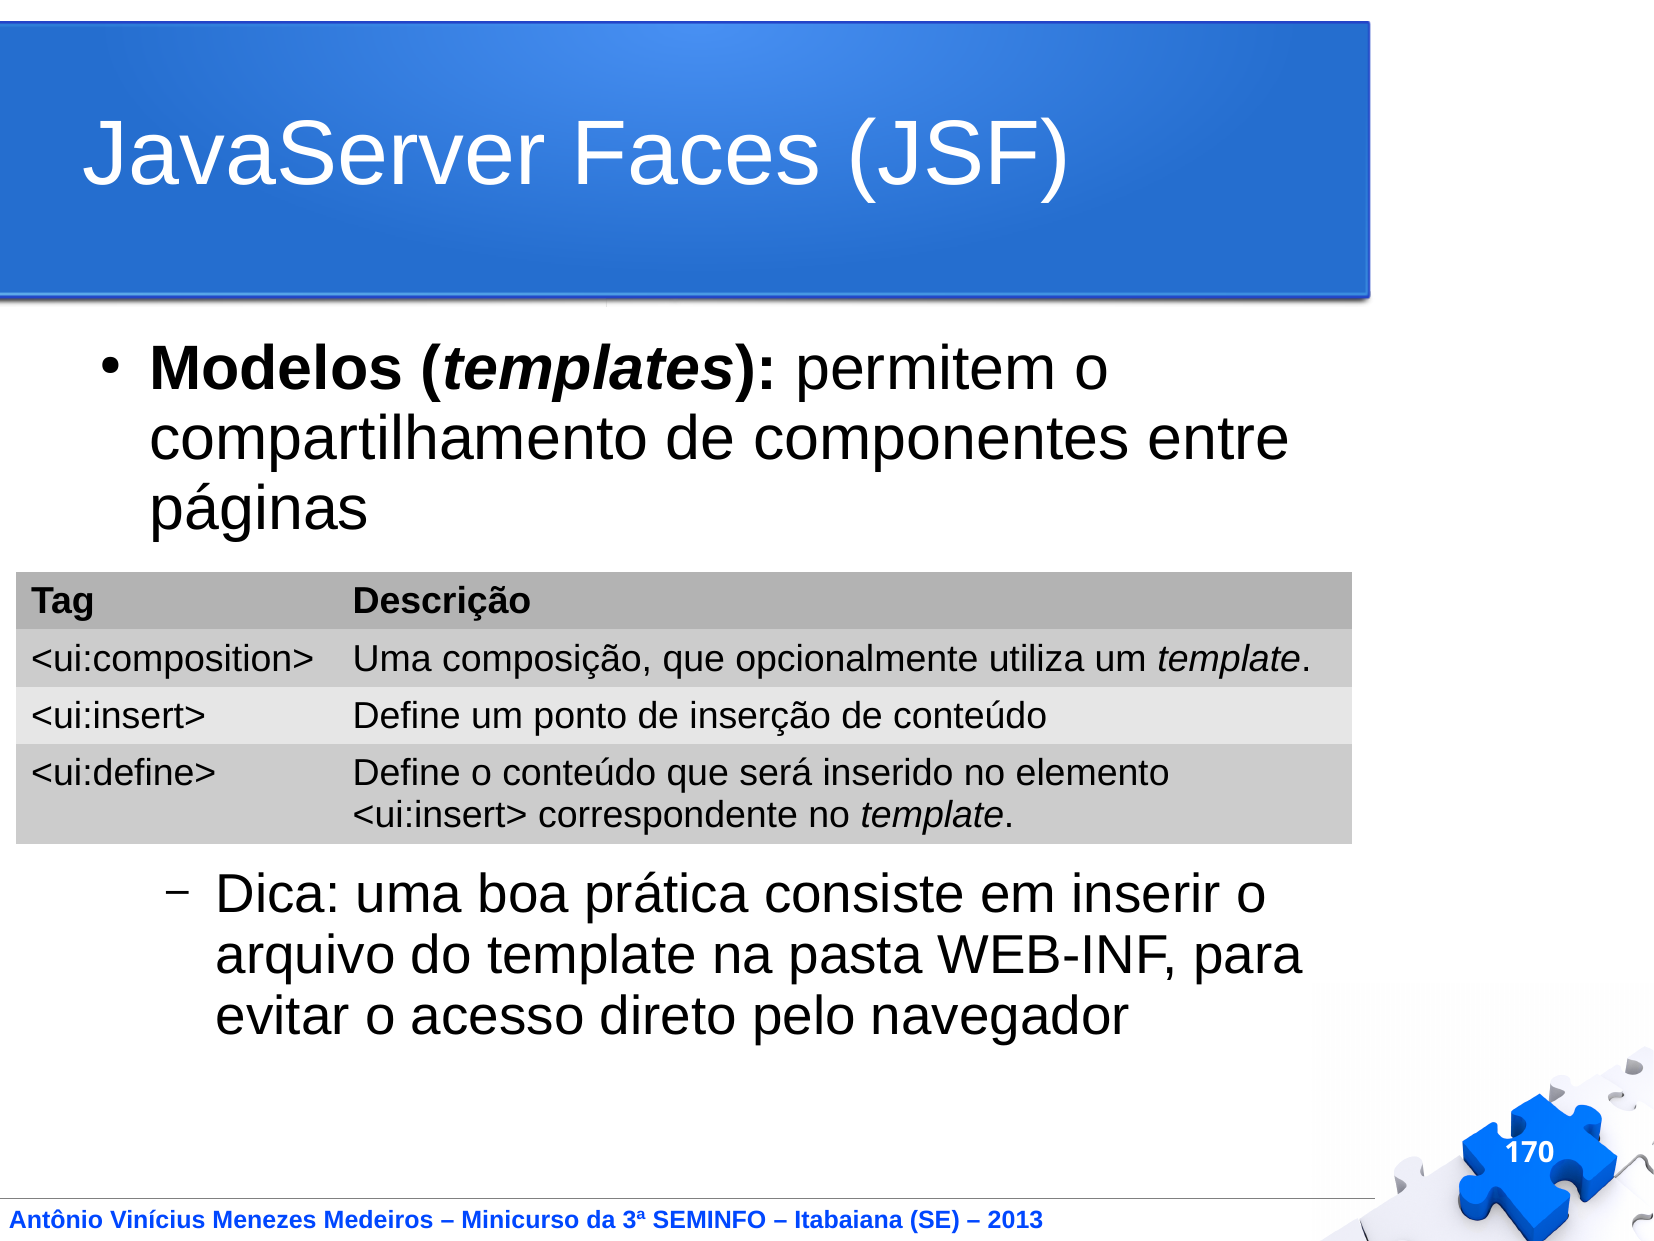

# JavaServer Faces (JSF)
Modelos (templates): permitem o compartilhamento de componentes entre páginas
Dica: uma boa prática consiste em inserir o arquivo do template na pasta WEB-INF, para evitar o acesso direto pelo navegador
| Tag | Descrição |
| --- | --- |
| <ui:composition> | Uma composição, que opcionalmente utiliza um template. |
| <ui:insert> | Define um ponto de inserção de conteúdo |
| <ui:define> | Define o conteúdo que será inserido no elemento <ui:insert> correspondente no template. |
170